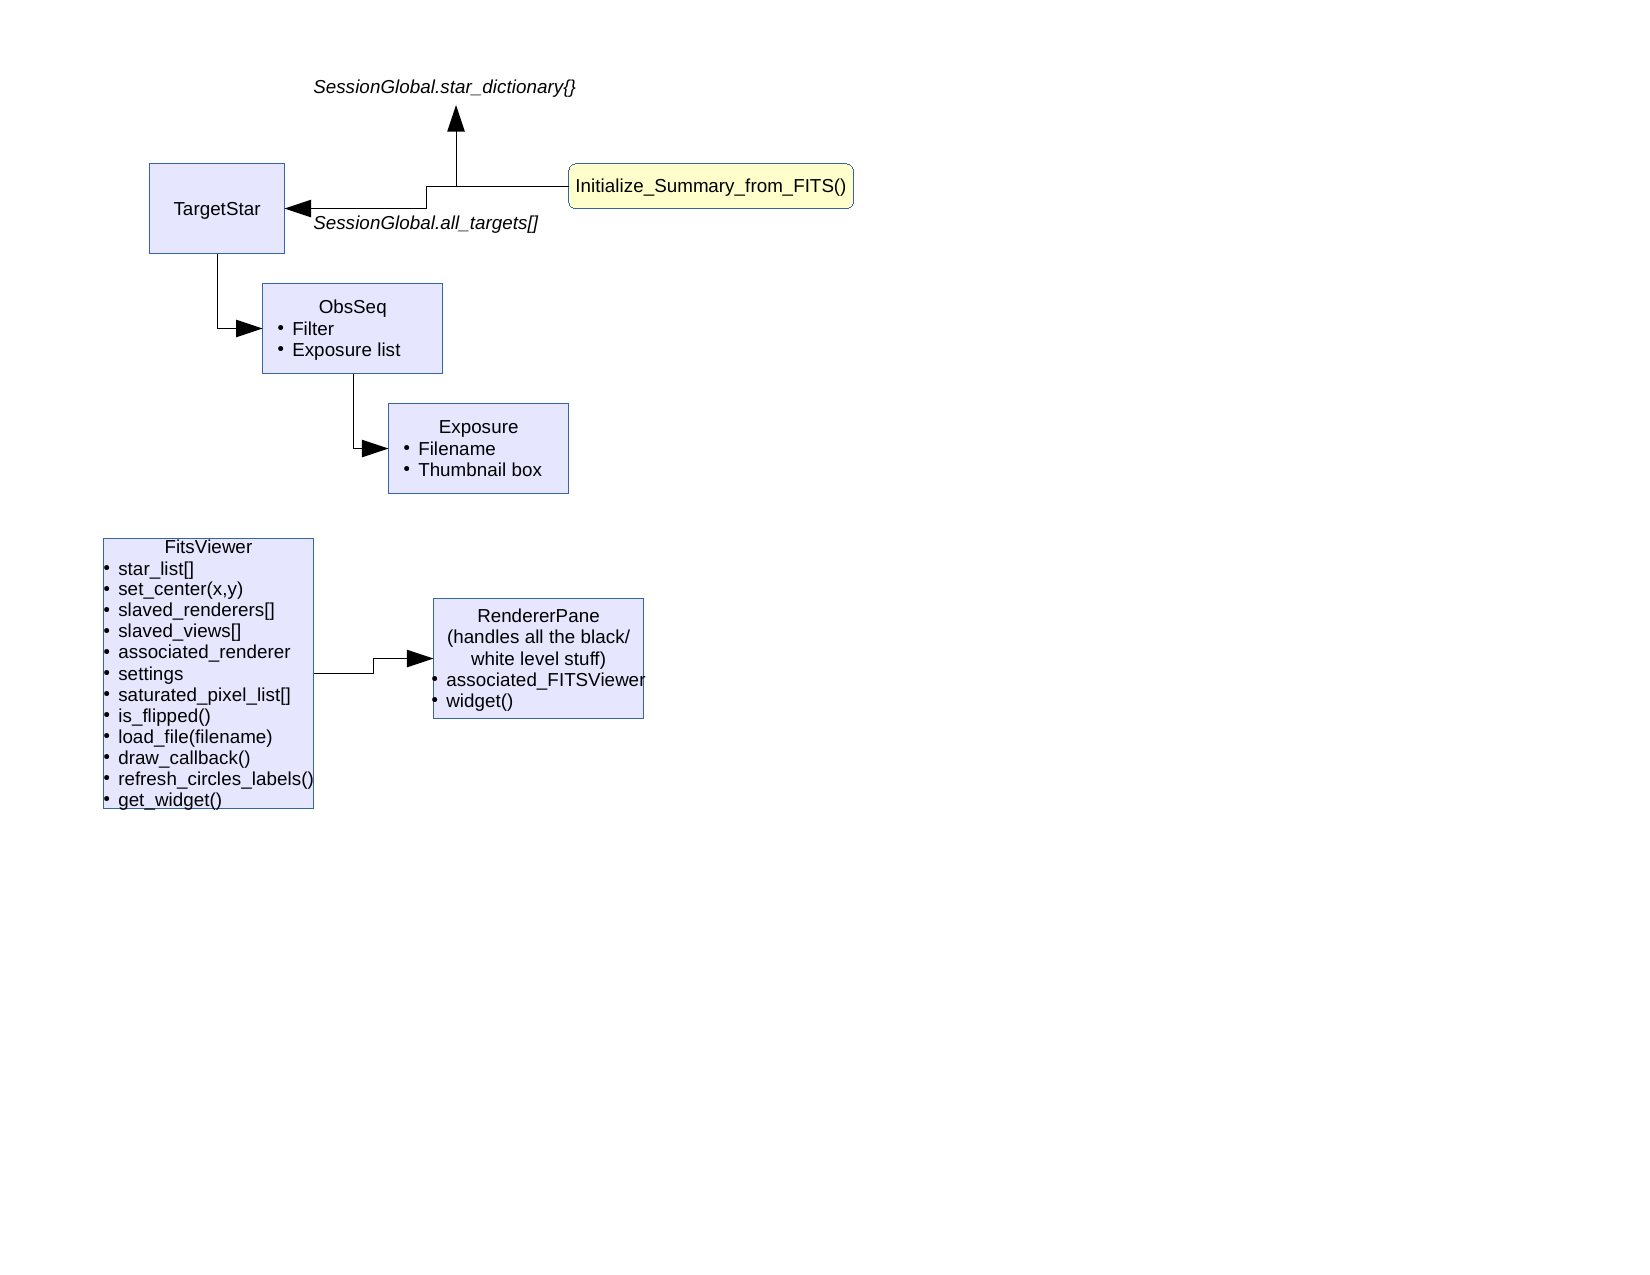

SessionGlobal.star_dictionary{}
TargetStar
Initialize_Summary_from_FITS()
SessionGlobal.all_targets[]
ObsSeq
Filter
Exposure list
Exposure
Filename
Thumbnail box
FitsViewer
star_list[]
set_center(x,y)
slaved_renderers[]
slaved_views[]
associated_renderer
settings
saturated_pixel_list[]
is_flipped()
load_file(filename)
draw_callback()
refresh_circles_labels()
get_widget()
RendererPane
(handles all the black/
white level stuff)
associated_FITSViewer
widget()